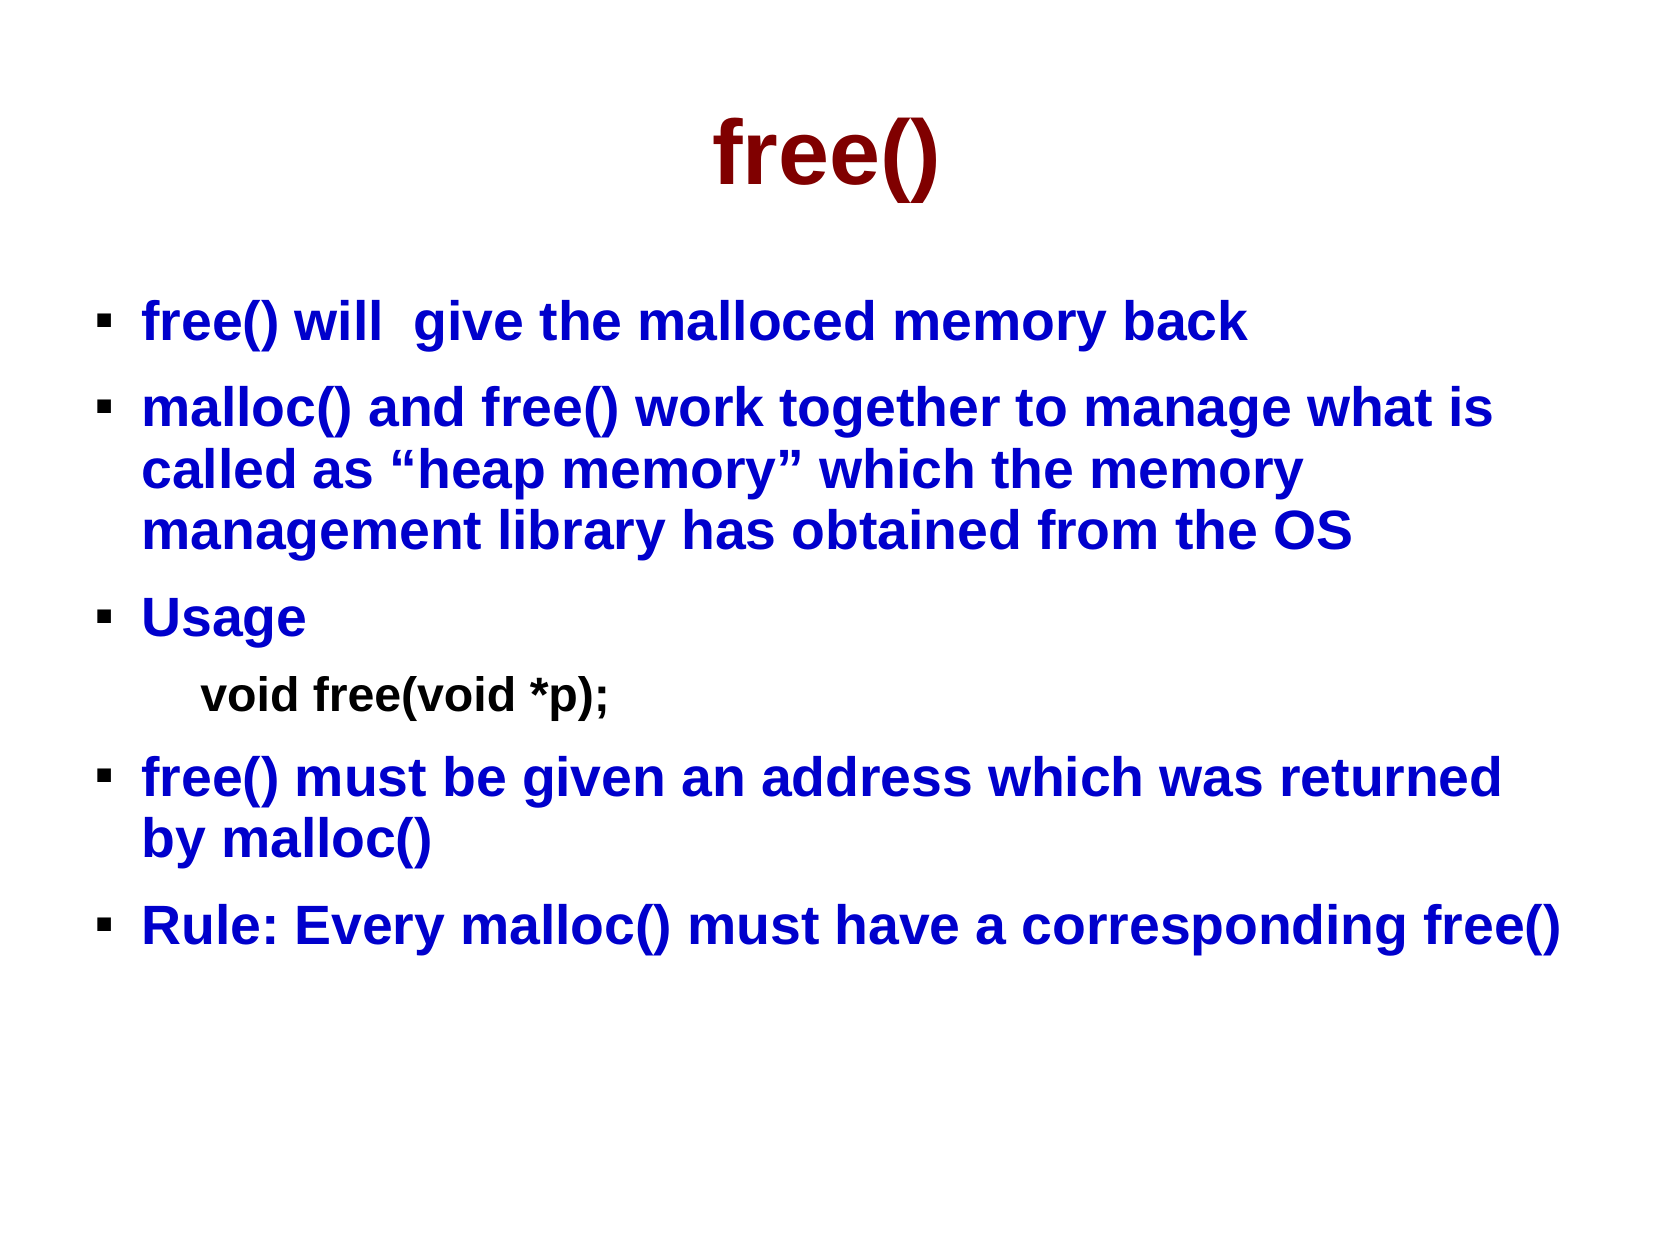

# free()
free() will give the malloced memory back
malloc() and free() work together to manage what is called as “heap memory” which the memory management library has obtained from the OS
Usage
void free(void *p);
free() must be given an address which was returned by malloc()
Rule: Every malloc() must have a corresponding free()